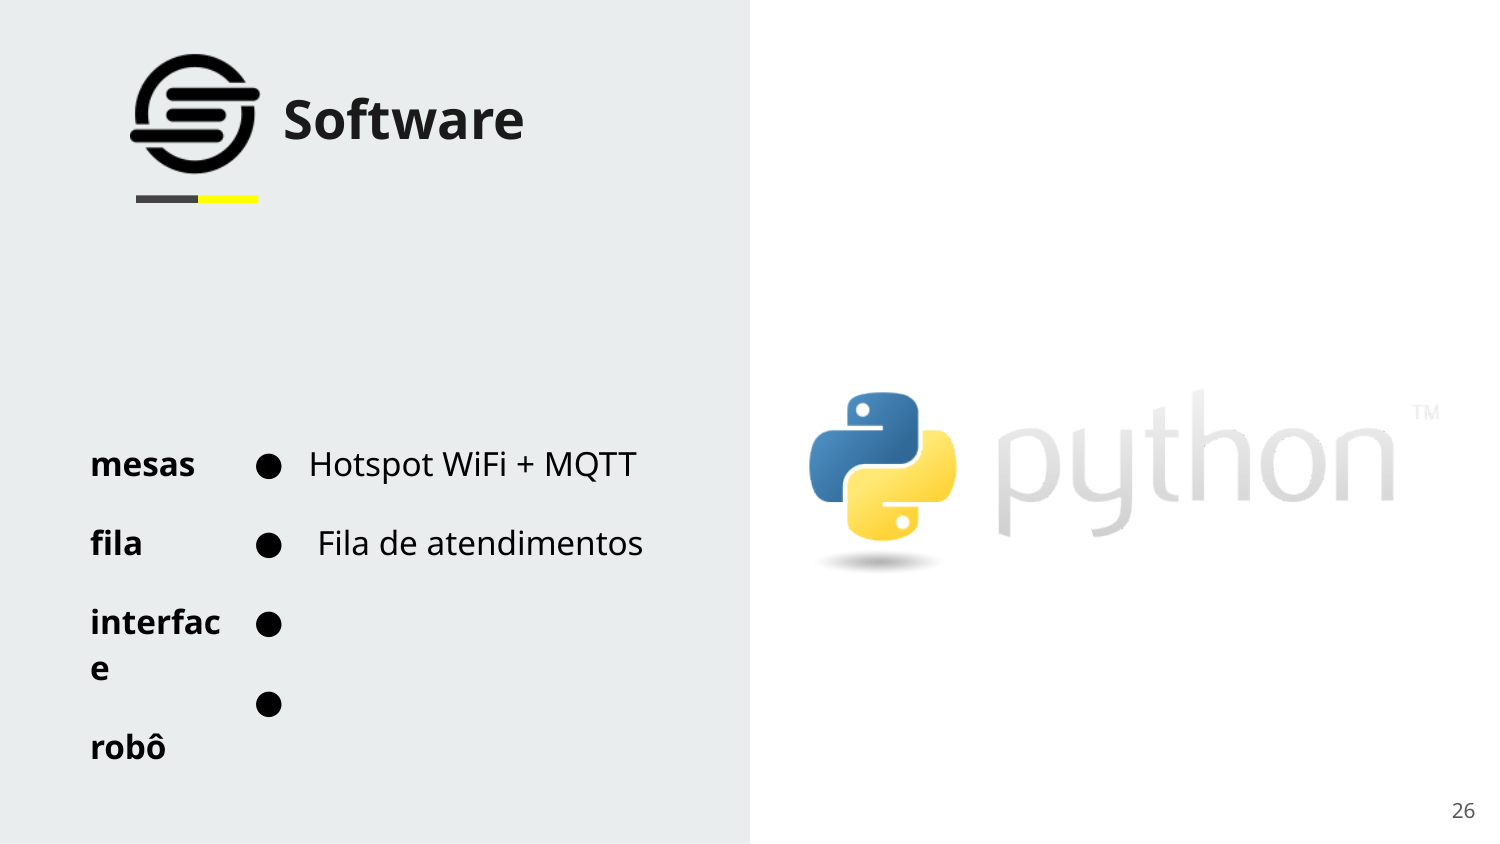

Software
# mesas
fila
interface
robô
Hotspot WiFi + MQTT
 Fila de atendimentos